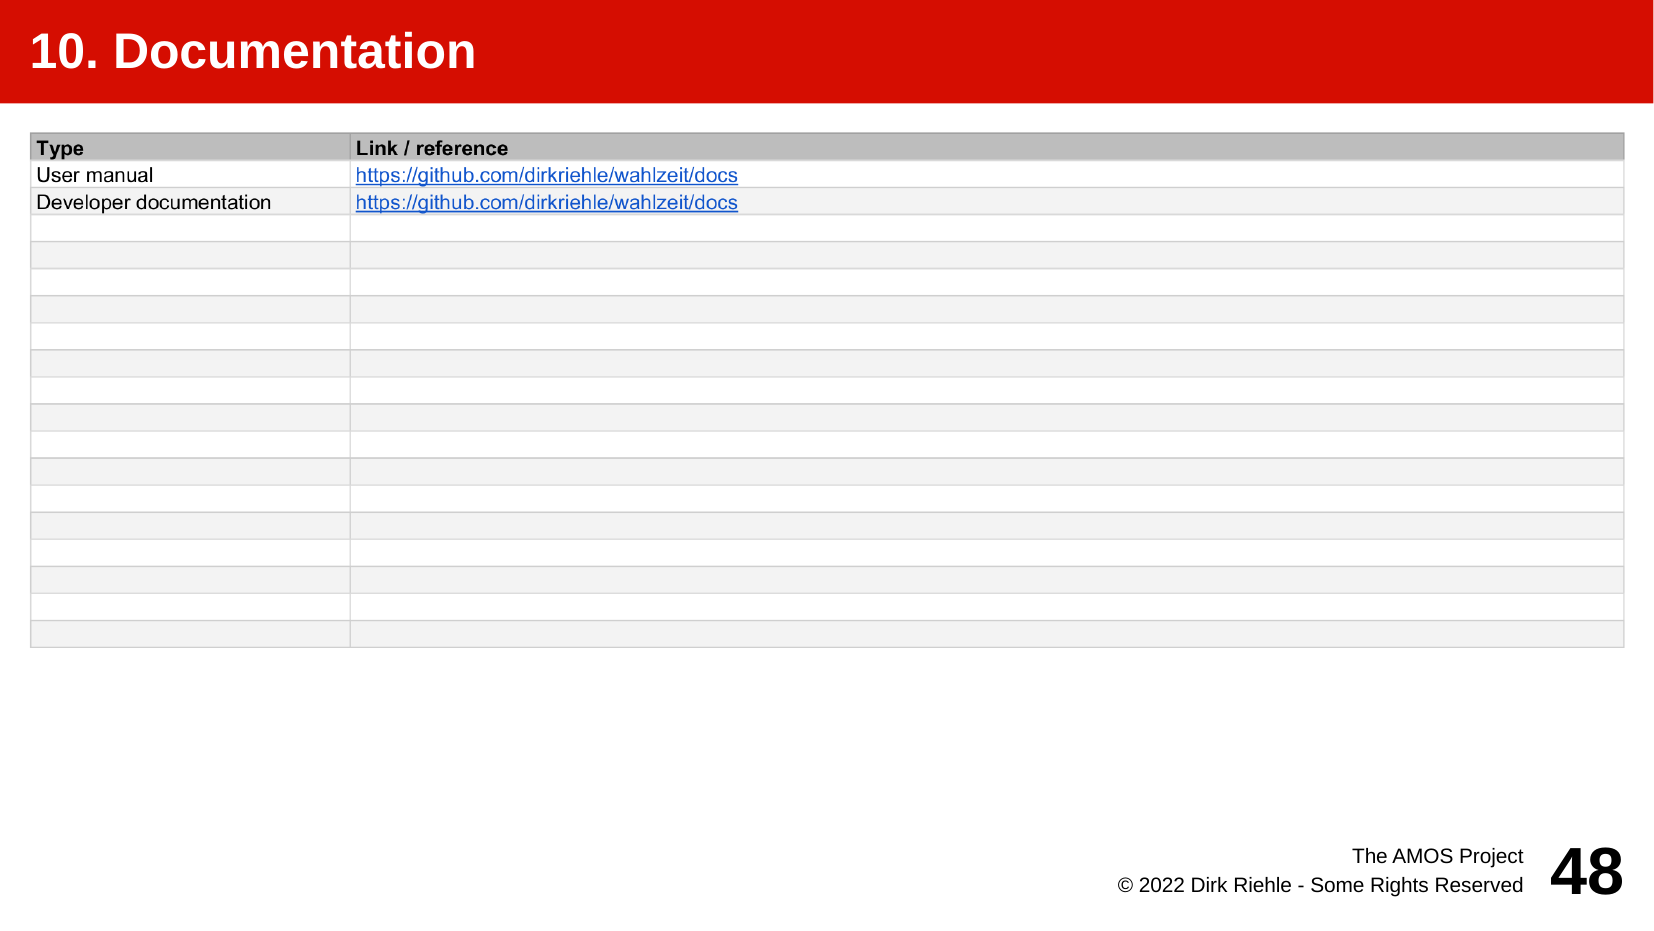

# 10. Documentation
The AMOS Project
48
© 2022 Dirk Riehle - Some Rights Reserved